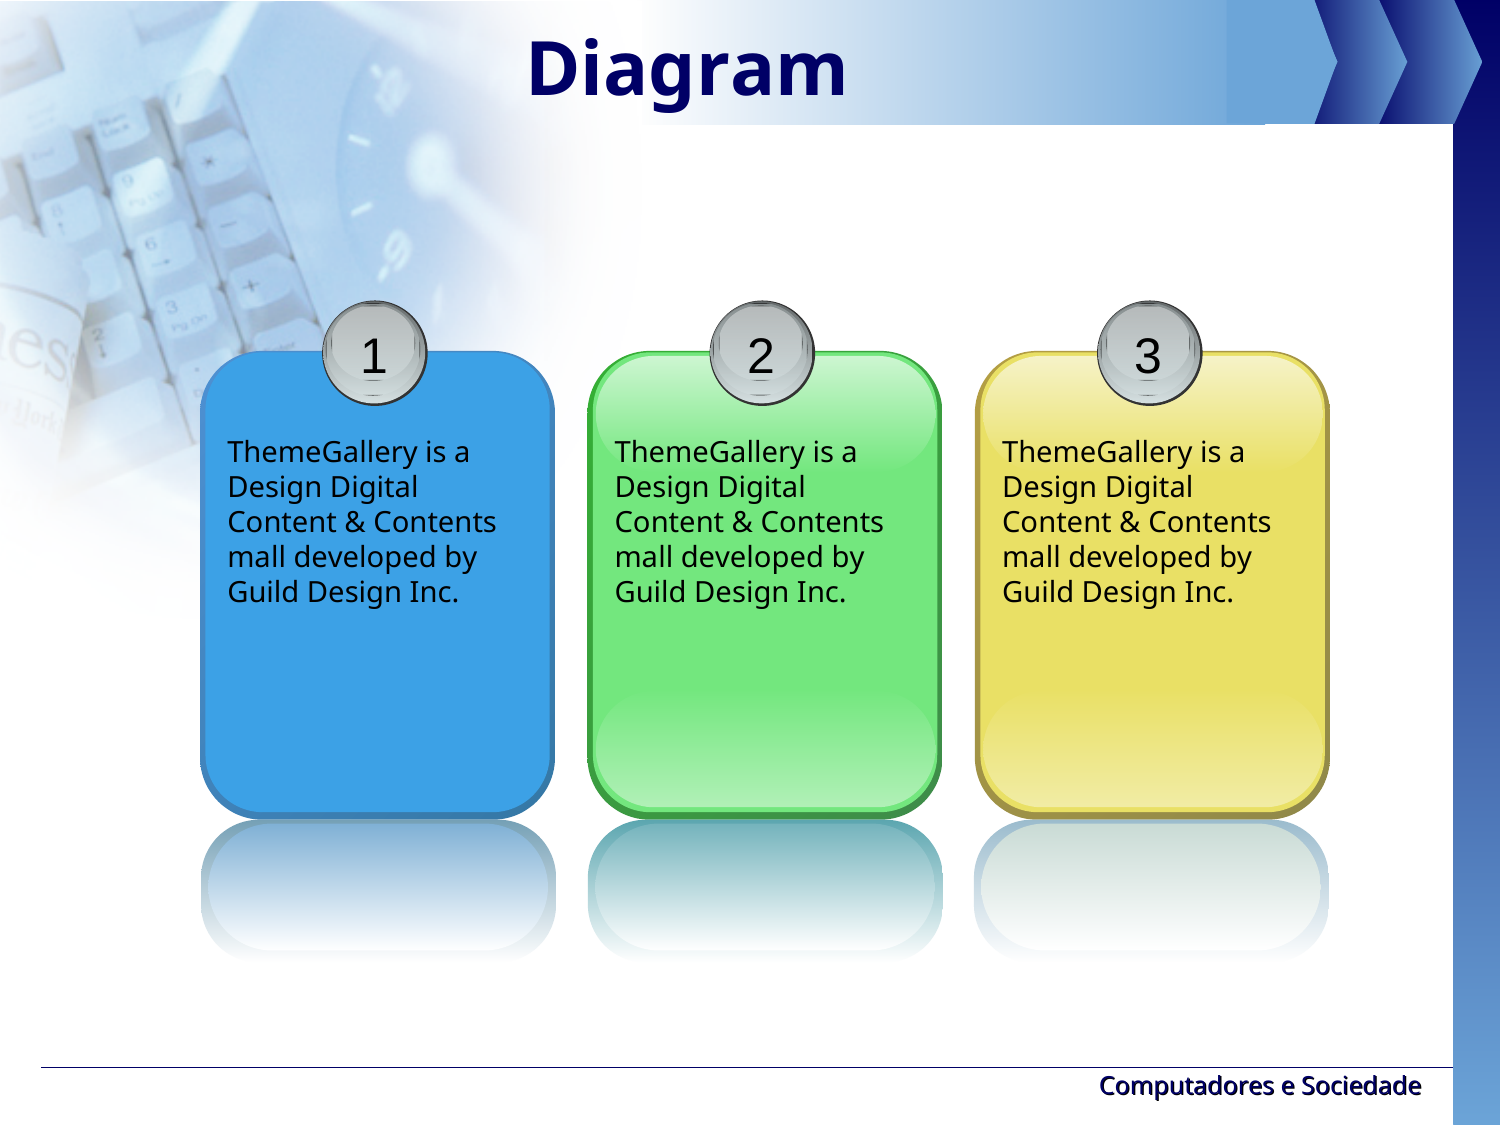

# Diagram
1
ThemeGallery is a Design Digital Content & Contents mall developed by Guild Design Inc.
2
ThemeGallery is a Design Digital Content & Contents mall developed by Guild Design Inc.
3
ThemeGallery is a Design Digital Content & Contents mall developed by Guild Design Inc.